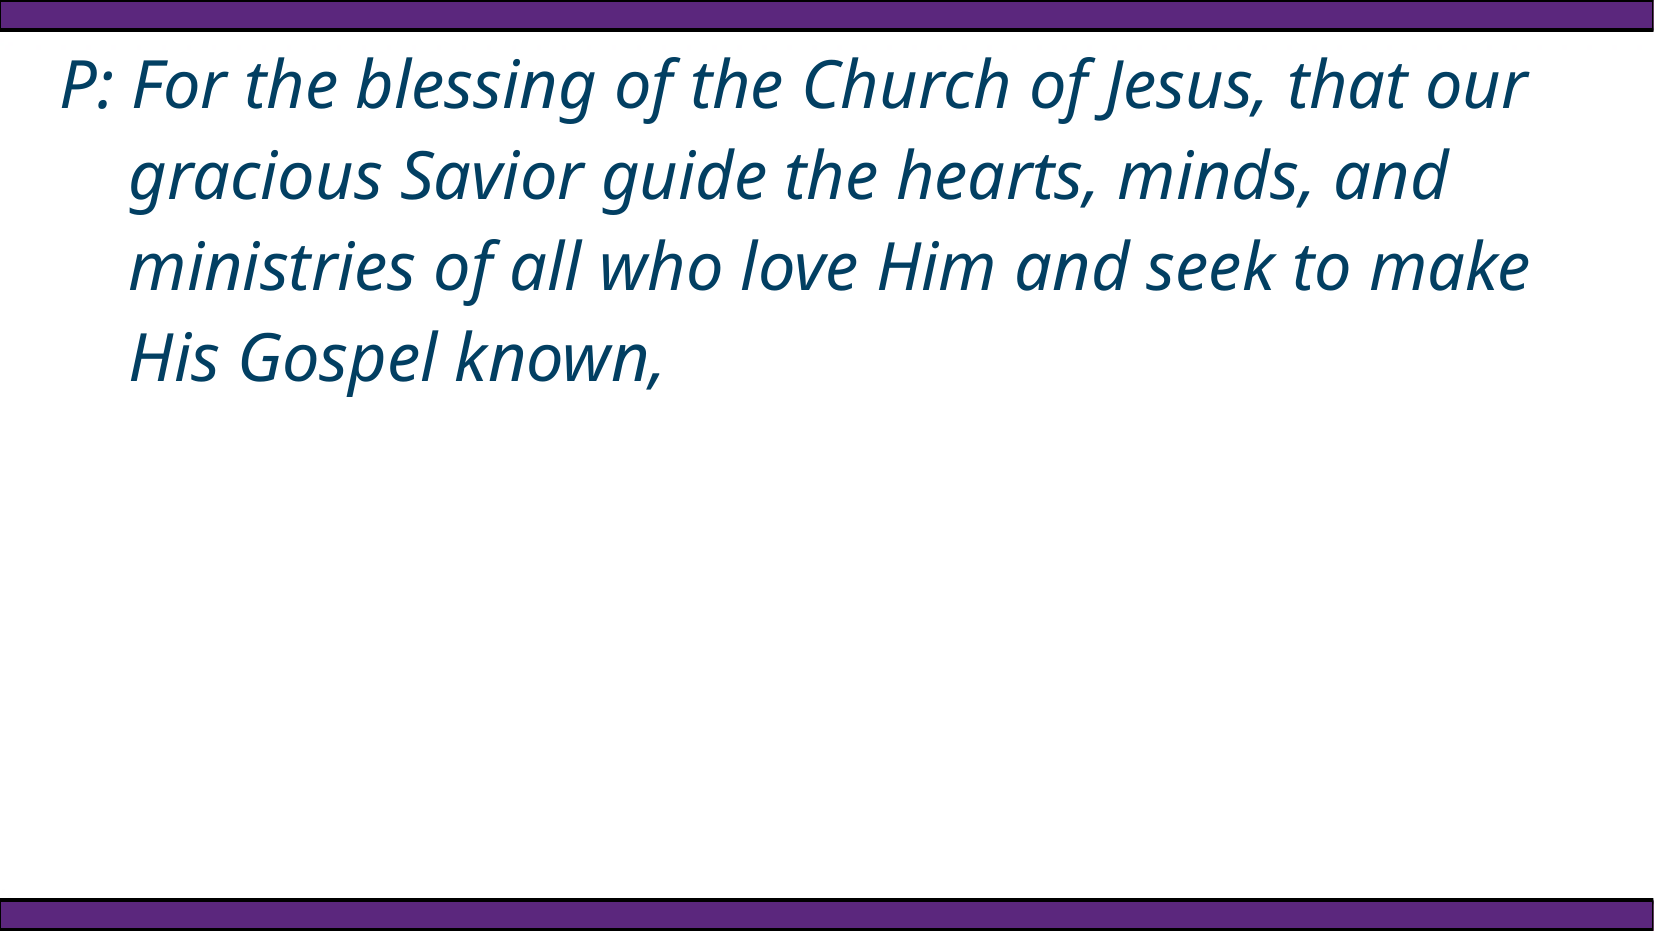

P: For the blessing of the Church of Jesus, that our
 gracious Savior guide the hearts, minds, and
 ministries of all who love Him and seek to make
 His Gospel known,